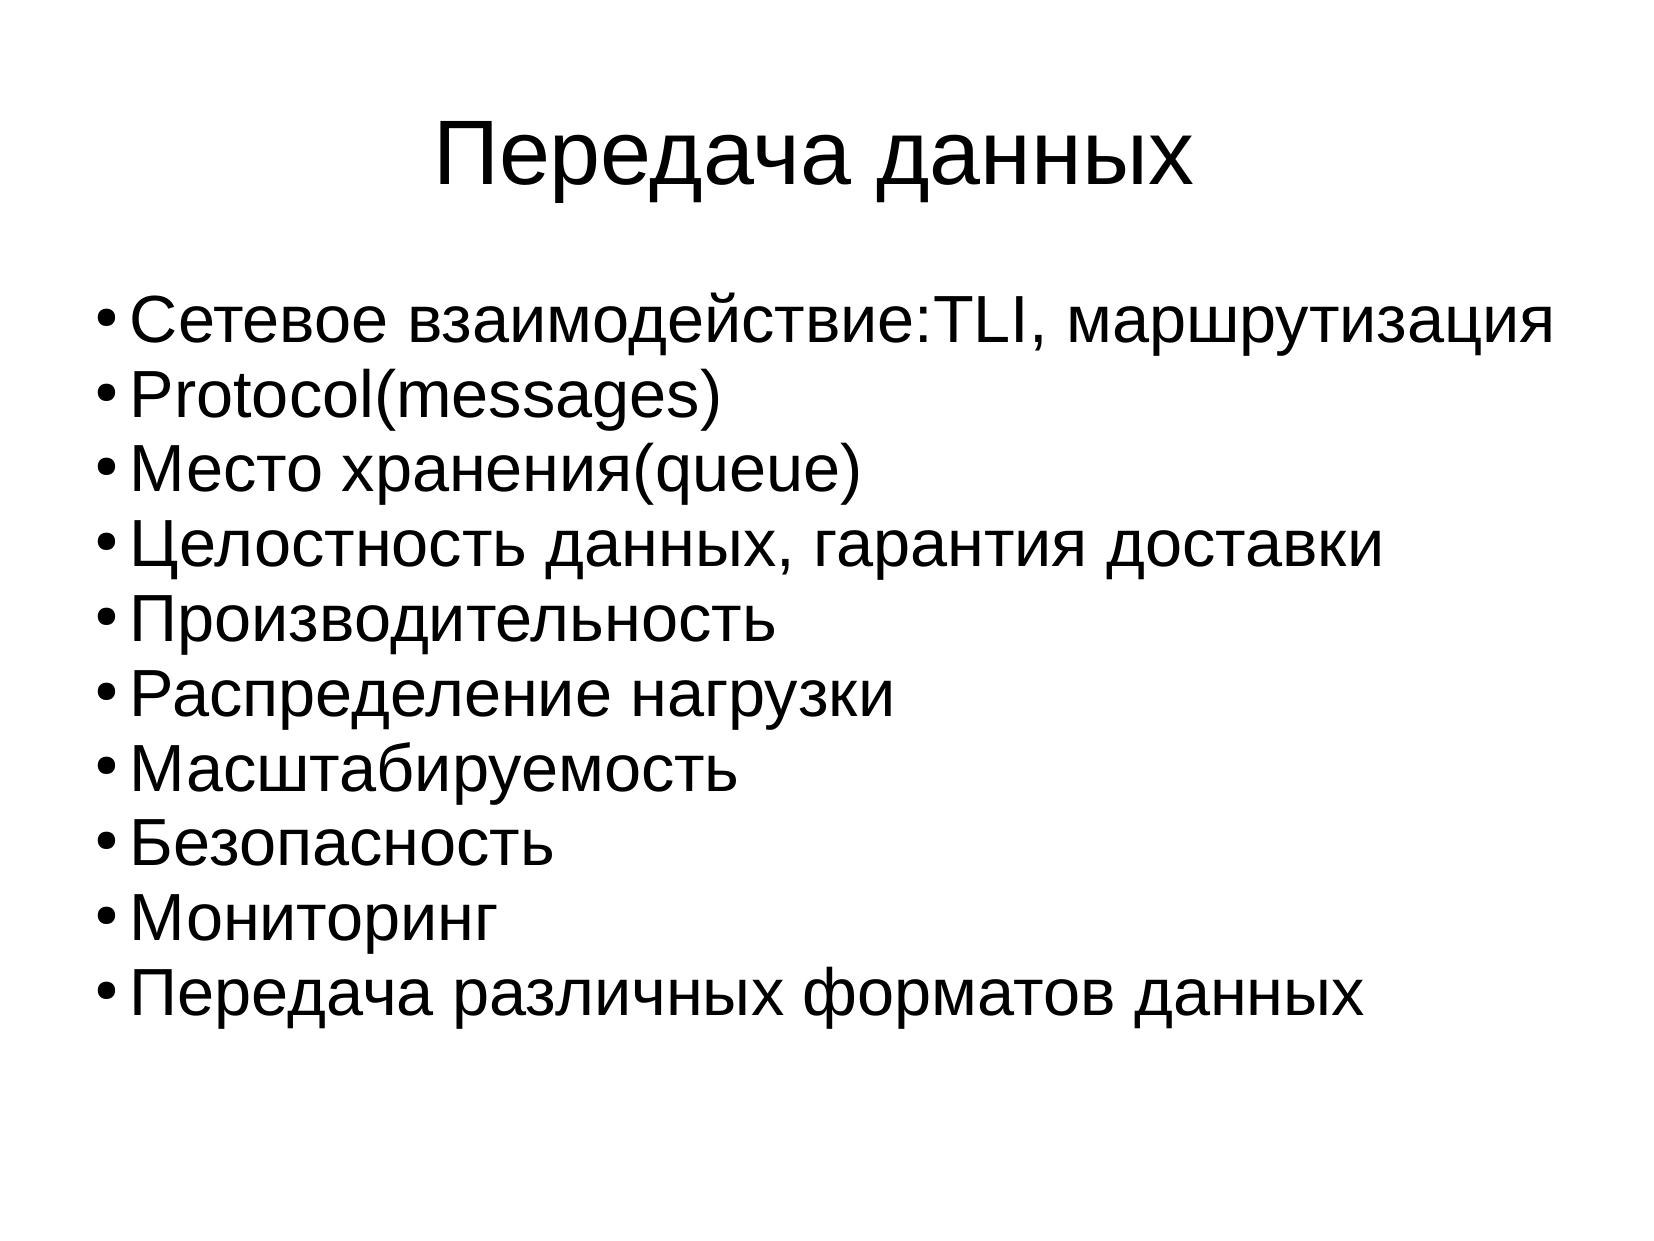

# Передача данных
Сетевое взаимодействие:TLI, маршрутизация
Protocol(messages)
Место хранения(queue)
Целостность данных, гарантия доставки
Производительность
Распределение нагрузки
Масштабируемость
Безопасность
Мониторинг
Передача различных форматов данных